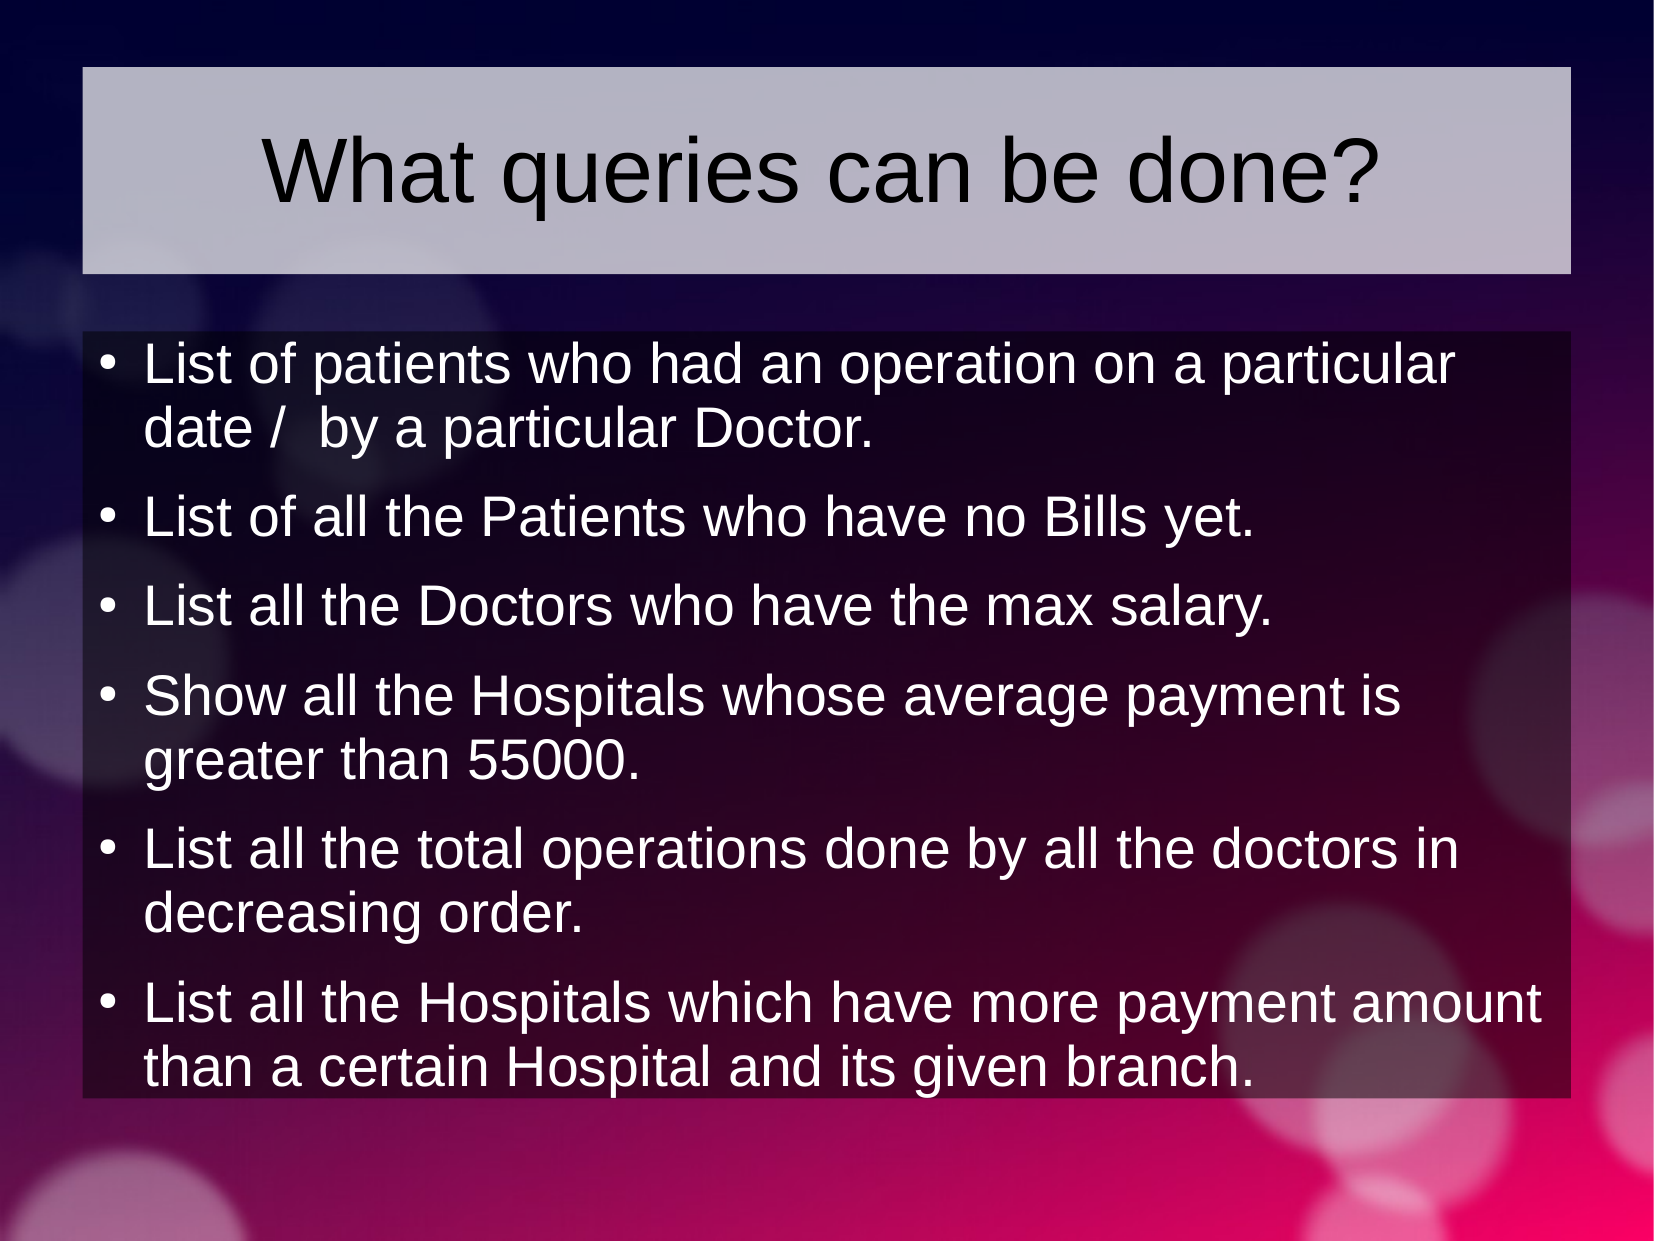

# What queries can be done?
List of patients who had an operation on a particular date / by a particular Doctor.
List of all the Patients who have no Bills yet.
List all the Doctors who have the max salary.
Show all the Hospitals whose average payment is greater than 55000.
List all the total operations done by all the doctors in decreasing order.
List all the Hospitals which have more payment amount than a certain Hospital and its given branch.